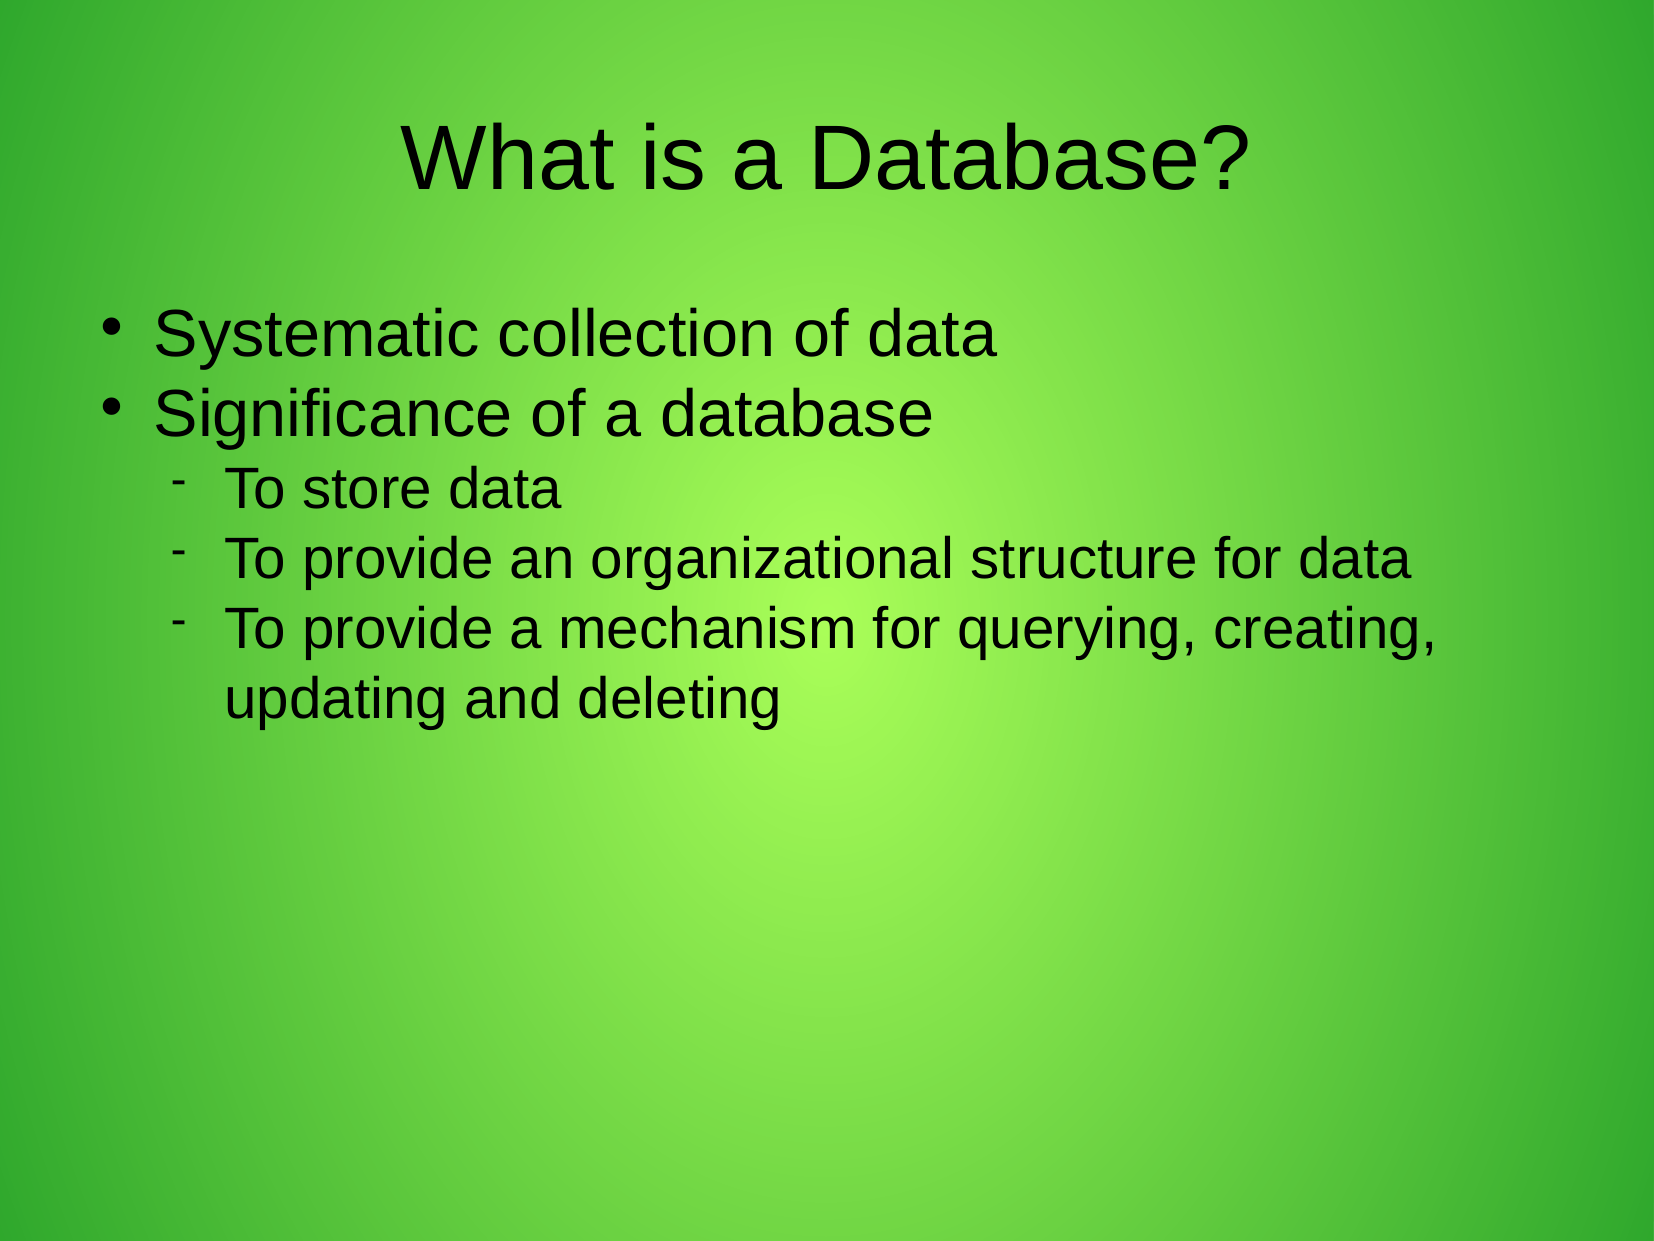

What is a Database?
Systematic collection of data
Significance of a database
To store data
To provide an organizational structure for data
To provide a mechanism for querying, creating, updating and deleting